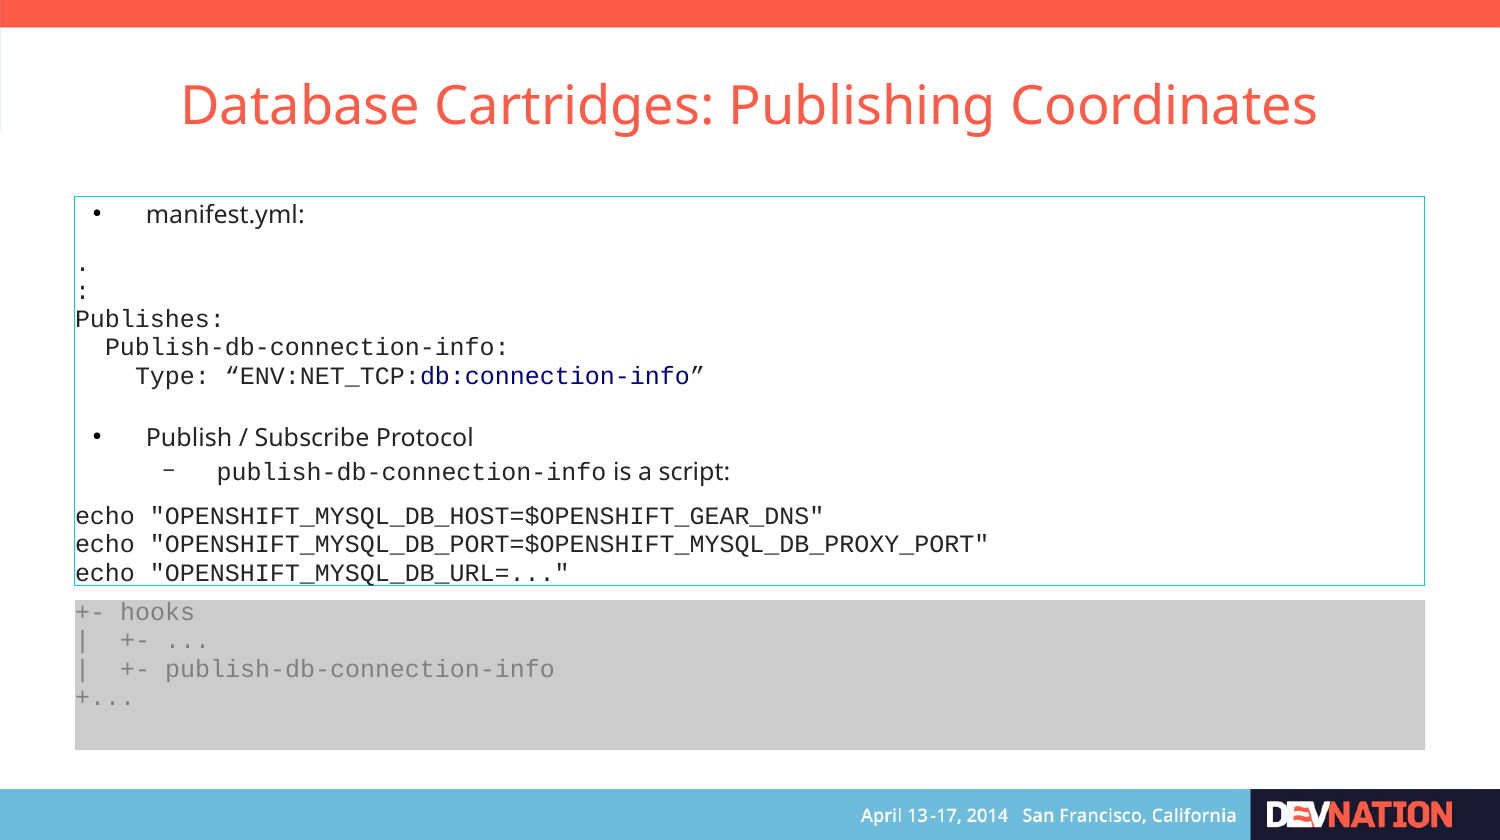

# Database Cartridges: Publishing Coordinates
manifest.yml:
.
:
Publishes:
 Publish-db-connection-info:
 Type: “ENV:NET_TCP:db:connection-info”
Publish / Subscribe Protocol
publish-db-connection-info is a script:
echo "OPENSHIFT_MYSQL_DB_HOST=$OPENSHIFT_GEAR_DNS"
echo "OPENSHIFT_MYSQL_DB_PORT=$OPENSHIFT_MYSQL_DB_PROXY_PORT"
echo "OPENSHIFT_MYSQL_DB_URL=..."
+- hooks
| +- ...
| +- publish-db-connection-info
+...